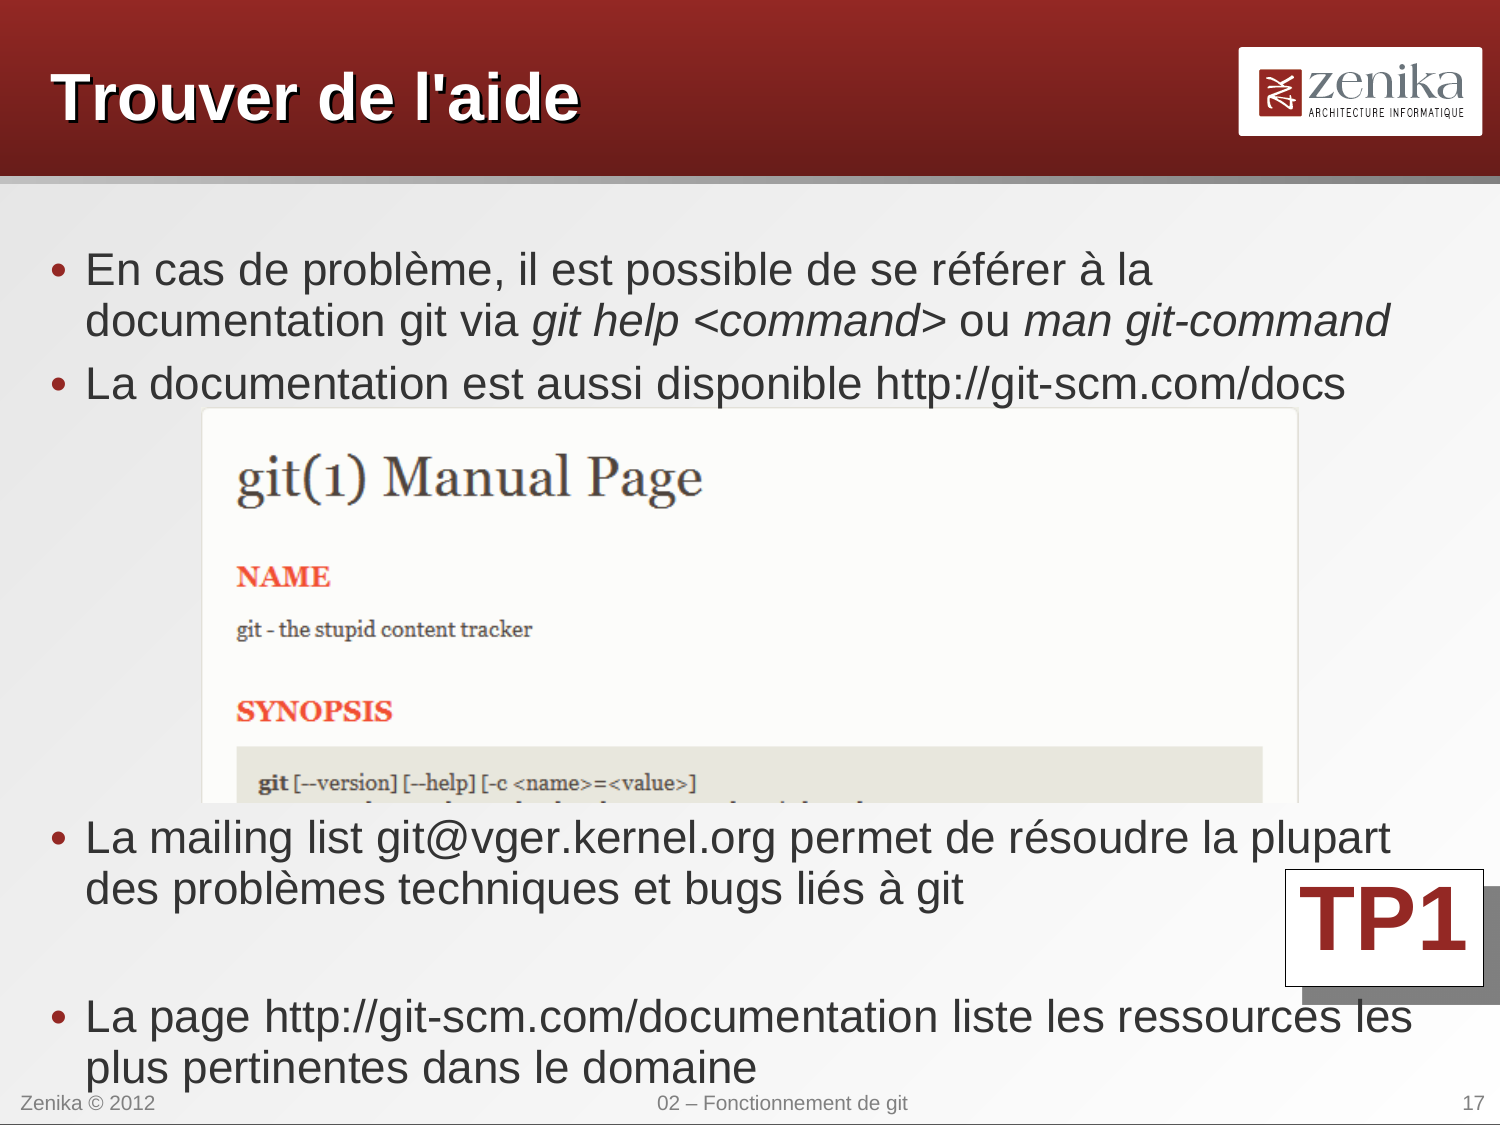

# Trouver de l'aide
En cas de problème, il est possible de se référer à la documentation git via git help <command> ou man git-command
La documentation est aussi disponible http://git-scm.com/docs
La mailing list git@vger.kernel.org permet de résoudre la plupart des problèmes techniques et bugs liés à git
La page http://git-scm.com/documentation liste les ressources les plus pertinentes dans le domaine
TP1